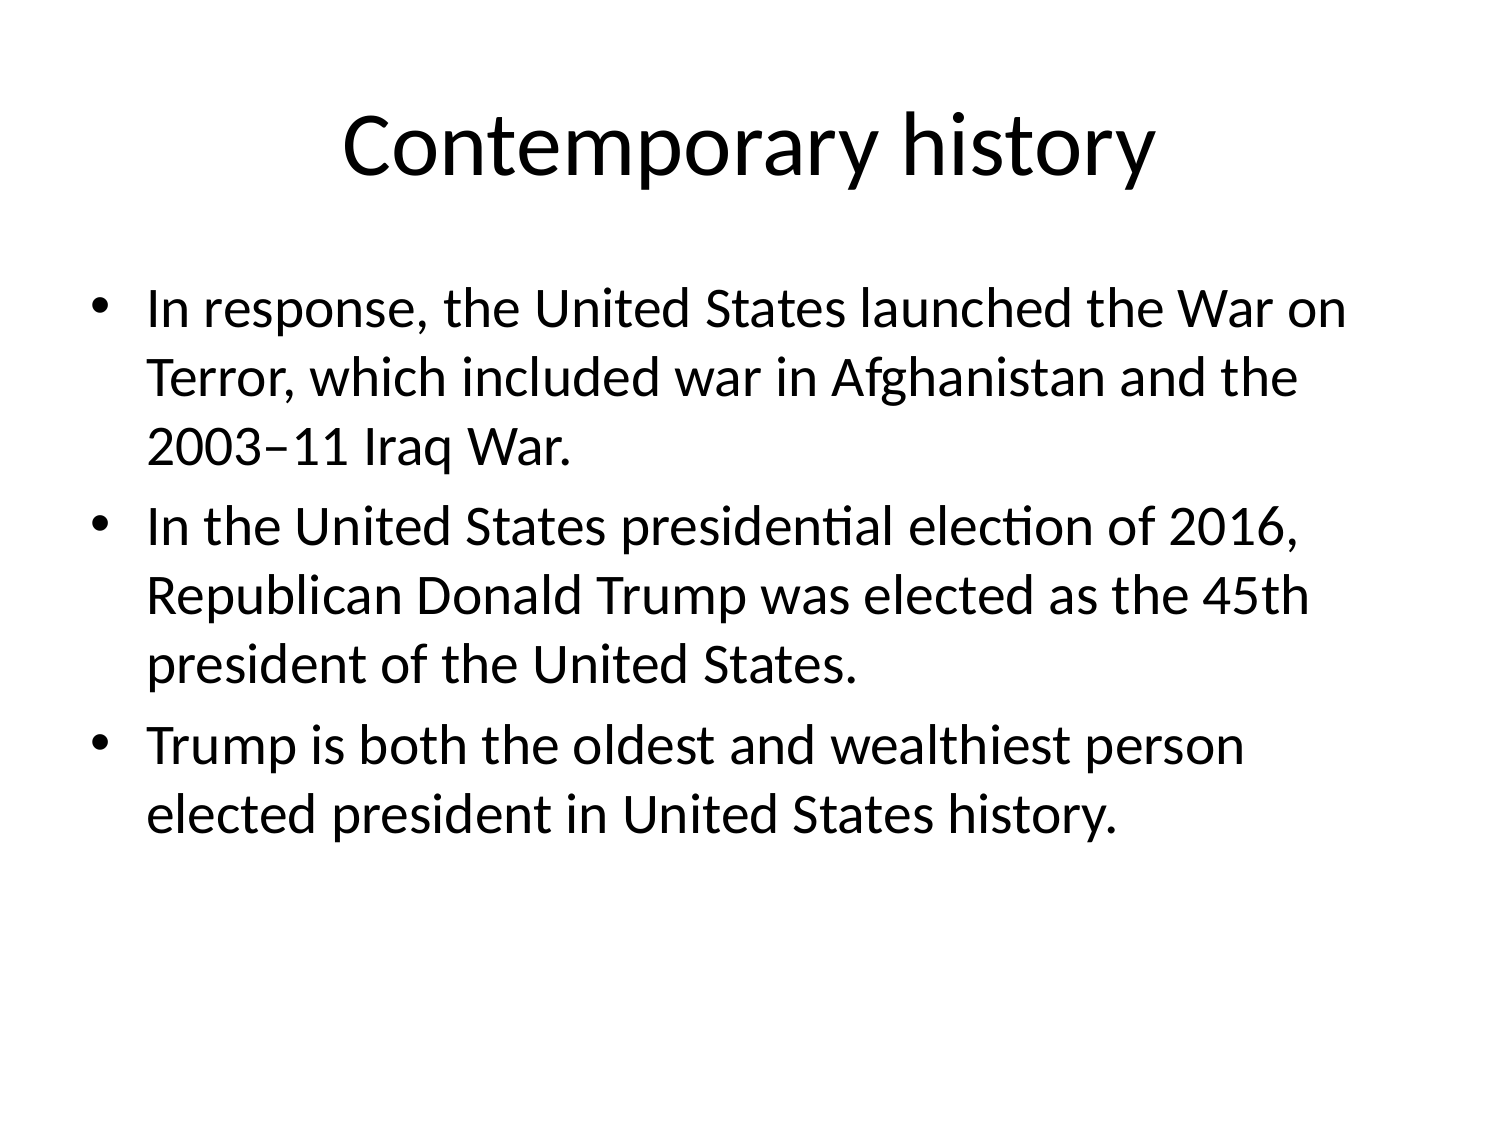

# Contemporary history
In response, the United States launched the War on Terror, which included war in Afghanistan and the 2003–11 Iraq War.
In the United States presidential election of 2016, Republican Donald Trump was elected as the 45th president of the United States.
Trump is both the oldest and wealthiest person elected president in United States history.